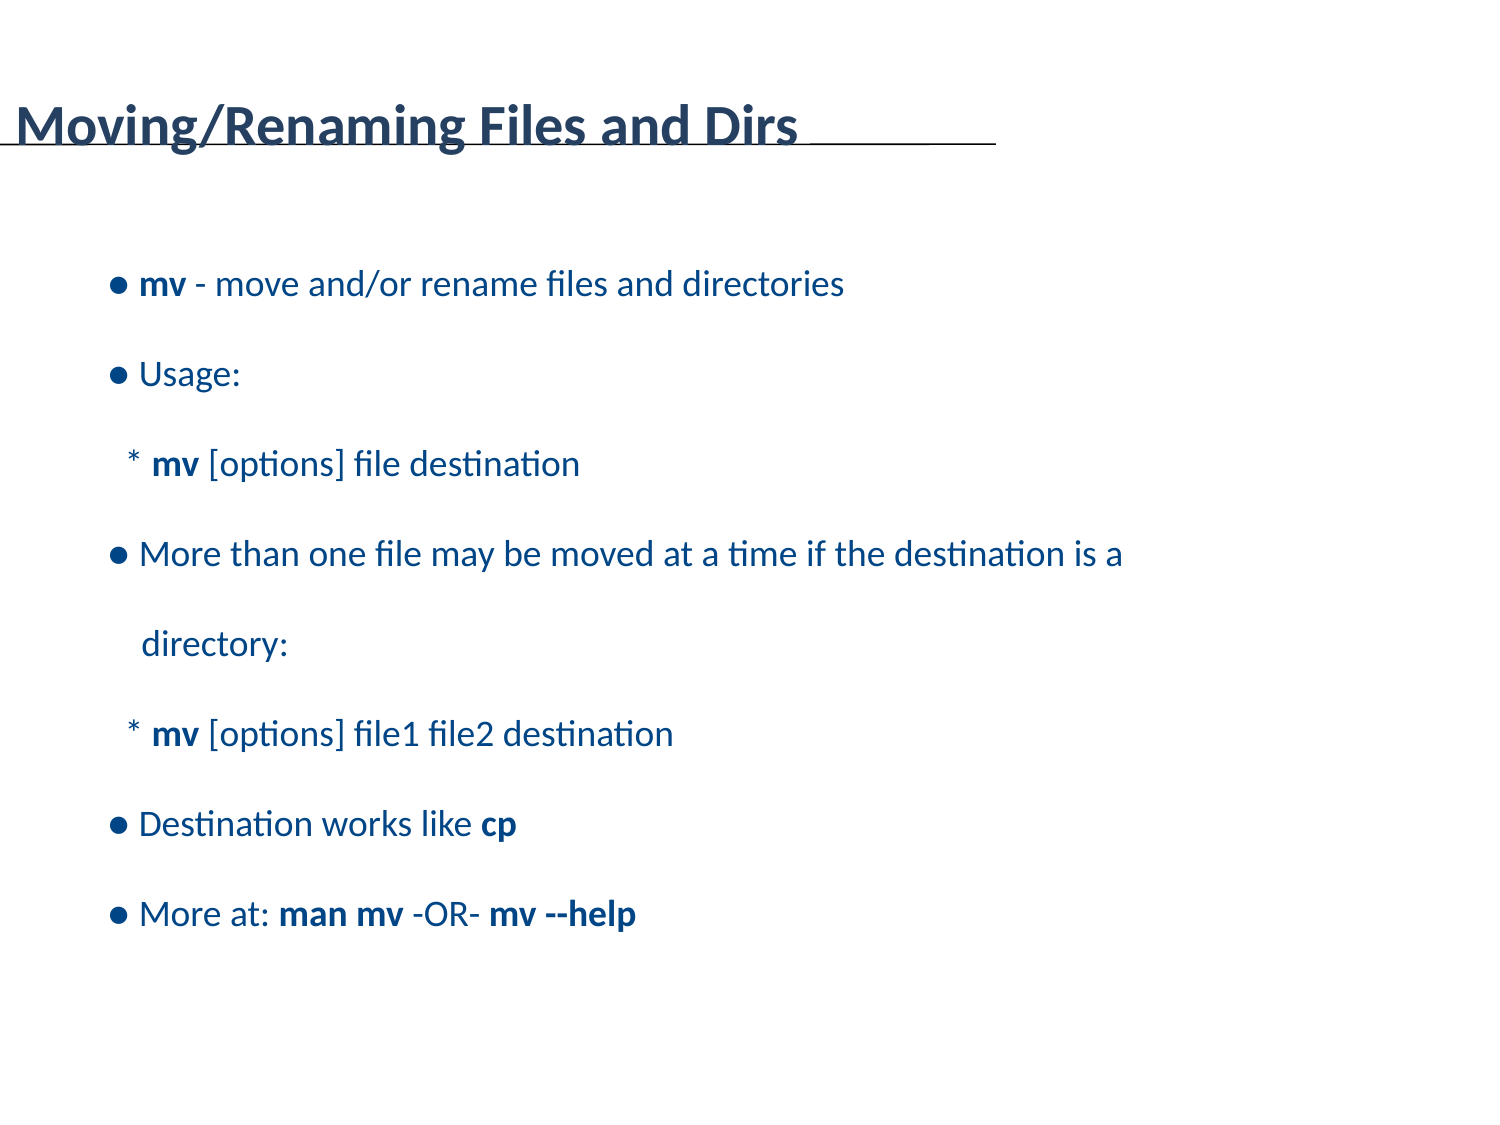

Moving/Renaming Files and Dirs
● mv - move and/or rename files and directories
● Usage:
 * mv [options] file destination
● More than one file may be moved at a time if the destination is a
 directory:
 * mv [options] file1 file2 destination
● Destination works like cp
● More at: man mv -OR- mv --help